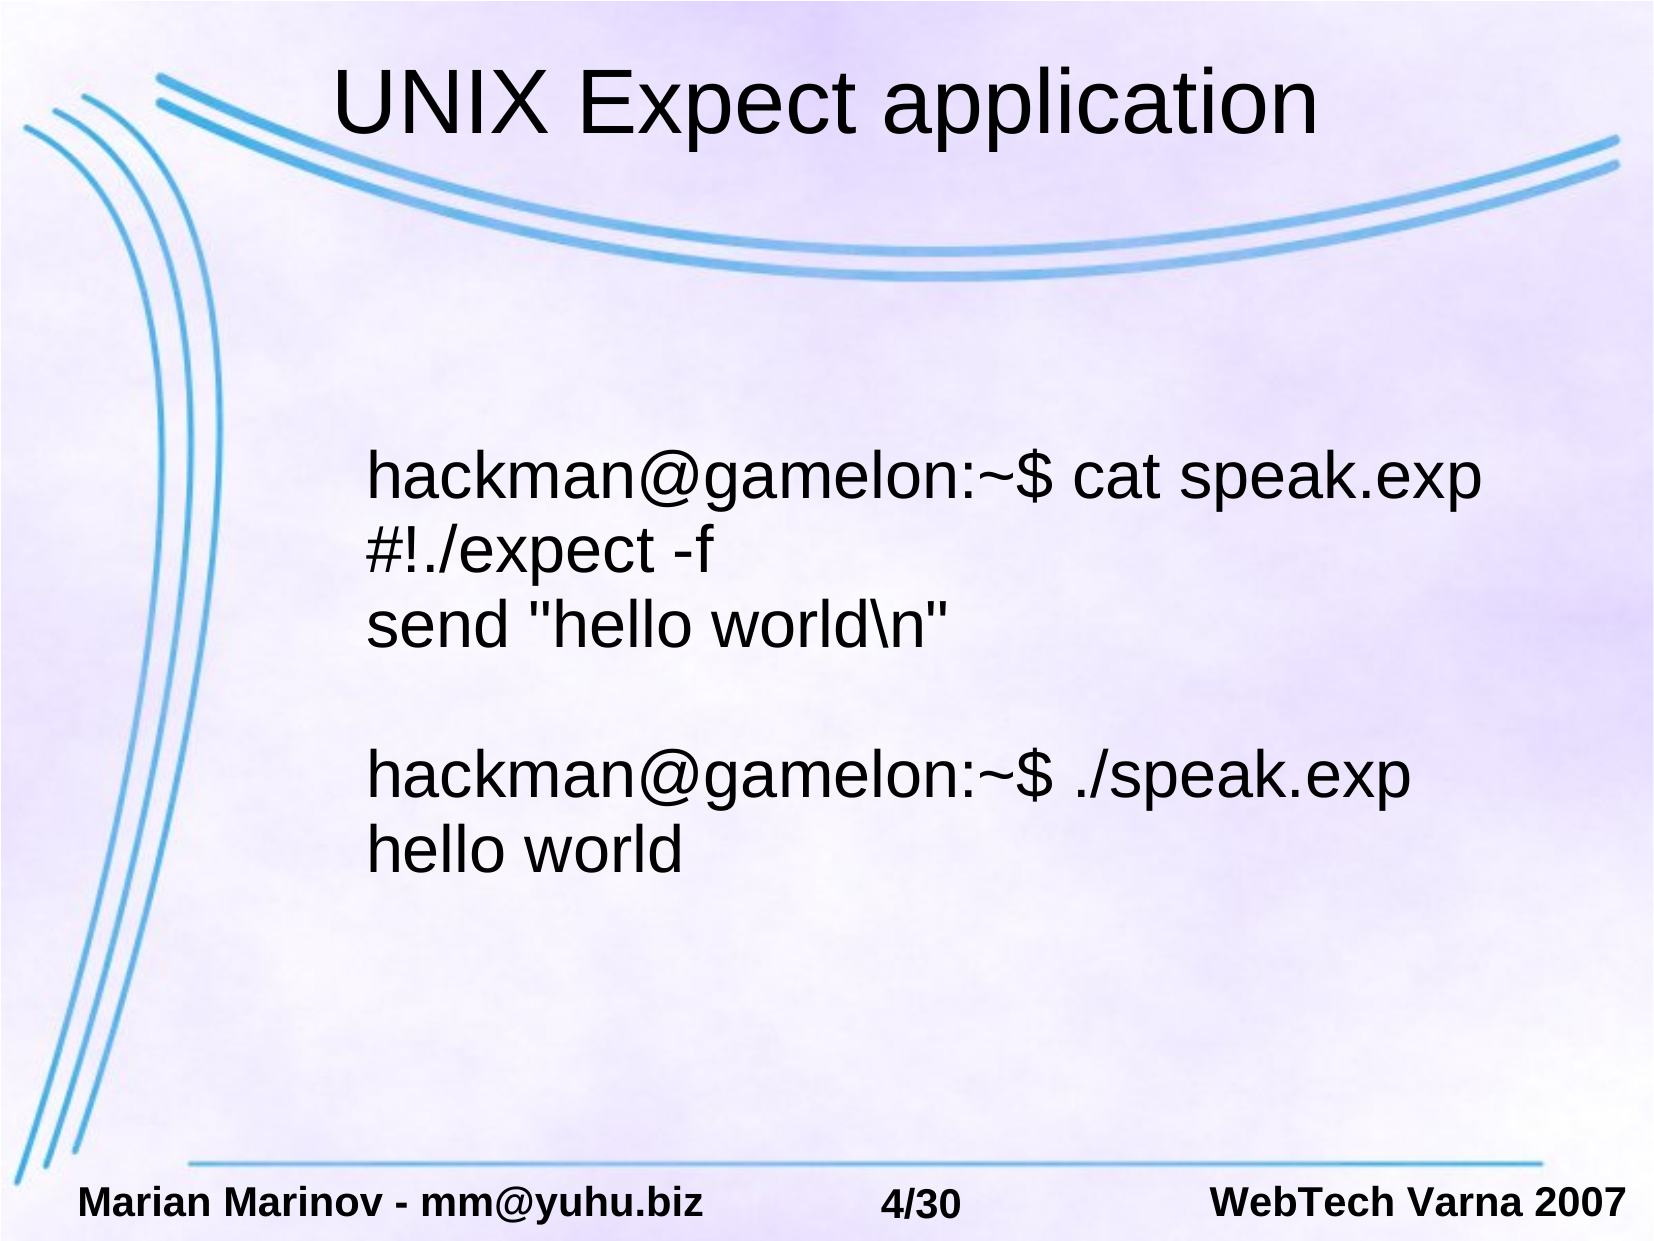

# UNIX Expect application
hackman@gamelon:~$ cat speak.exp
#!./expect -f
send "hello world\n"
hackman@gamelon:~$ ./speak.exp
hello world
5
Marian Marinov - mm@yuhu.biz
WebTech Varna 2007
4/30